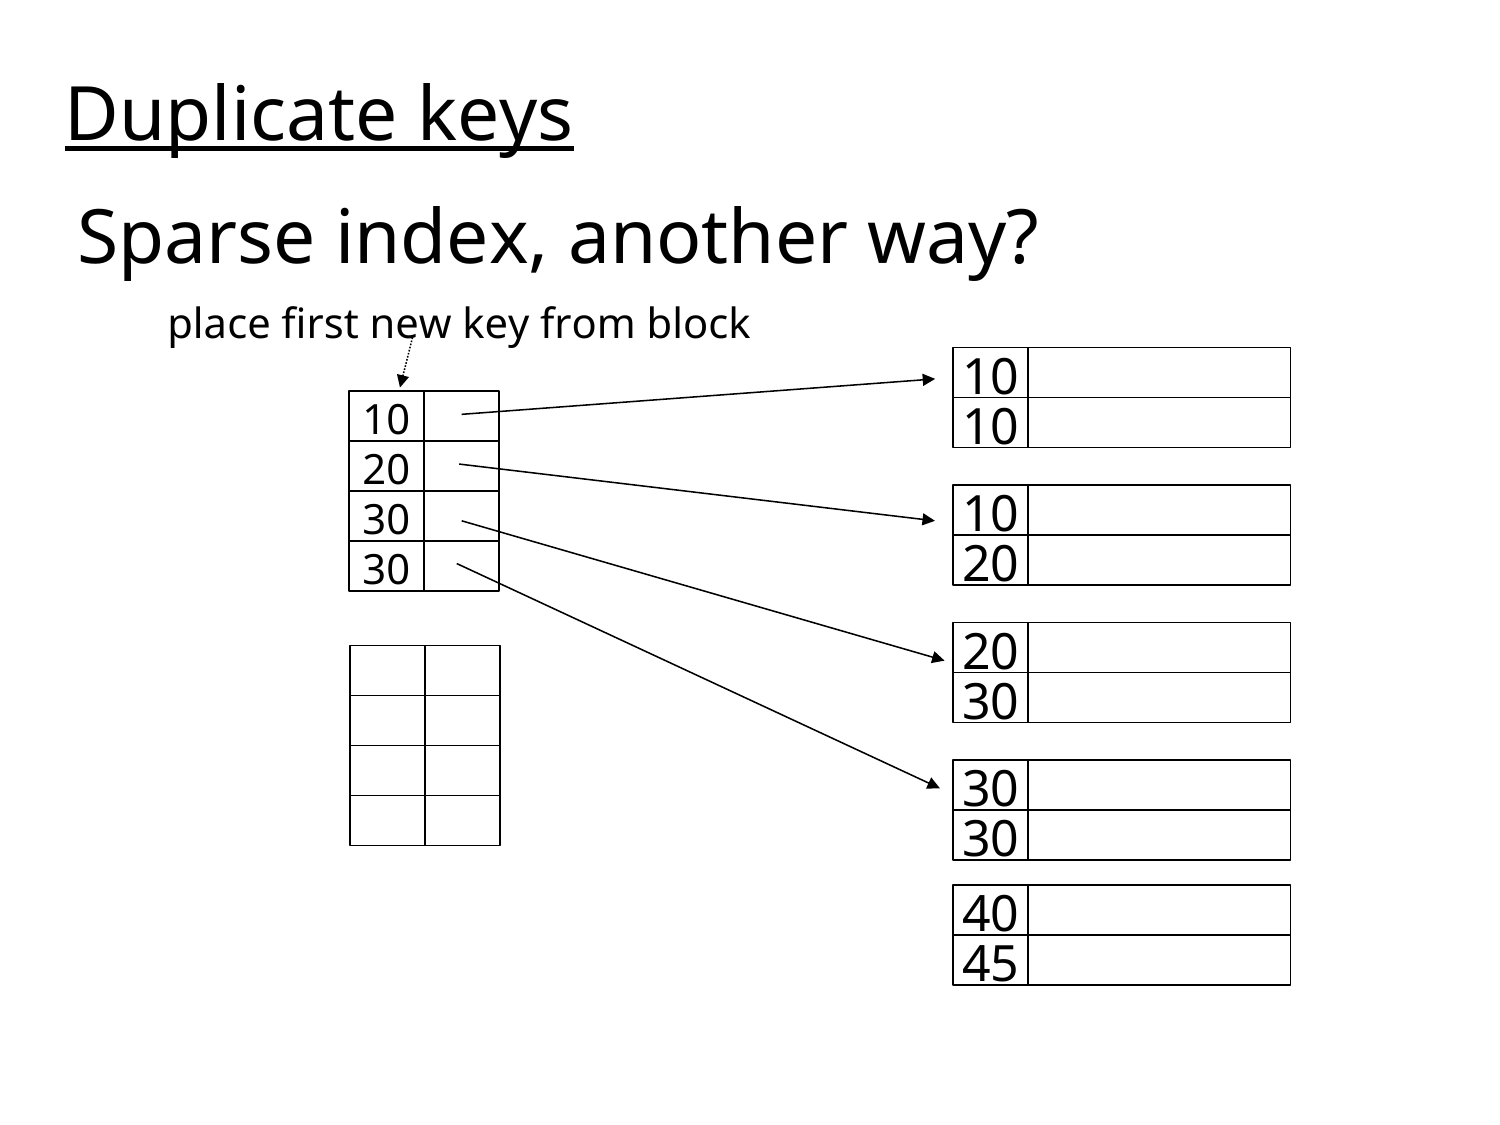

Duplicate keys
Sparse index, another way?
place first new key from block
10
10
10
20
10
20
30
30
20
30
30
30
40
45